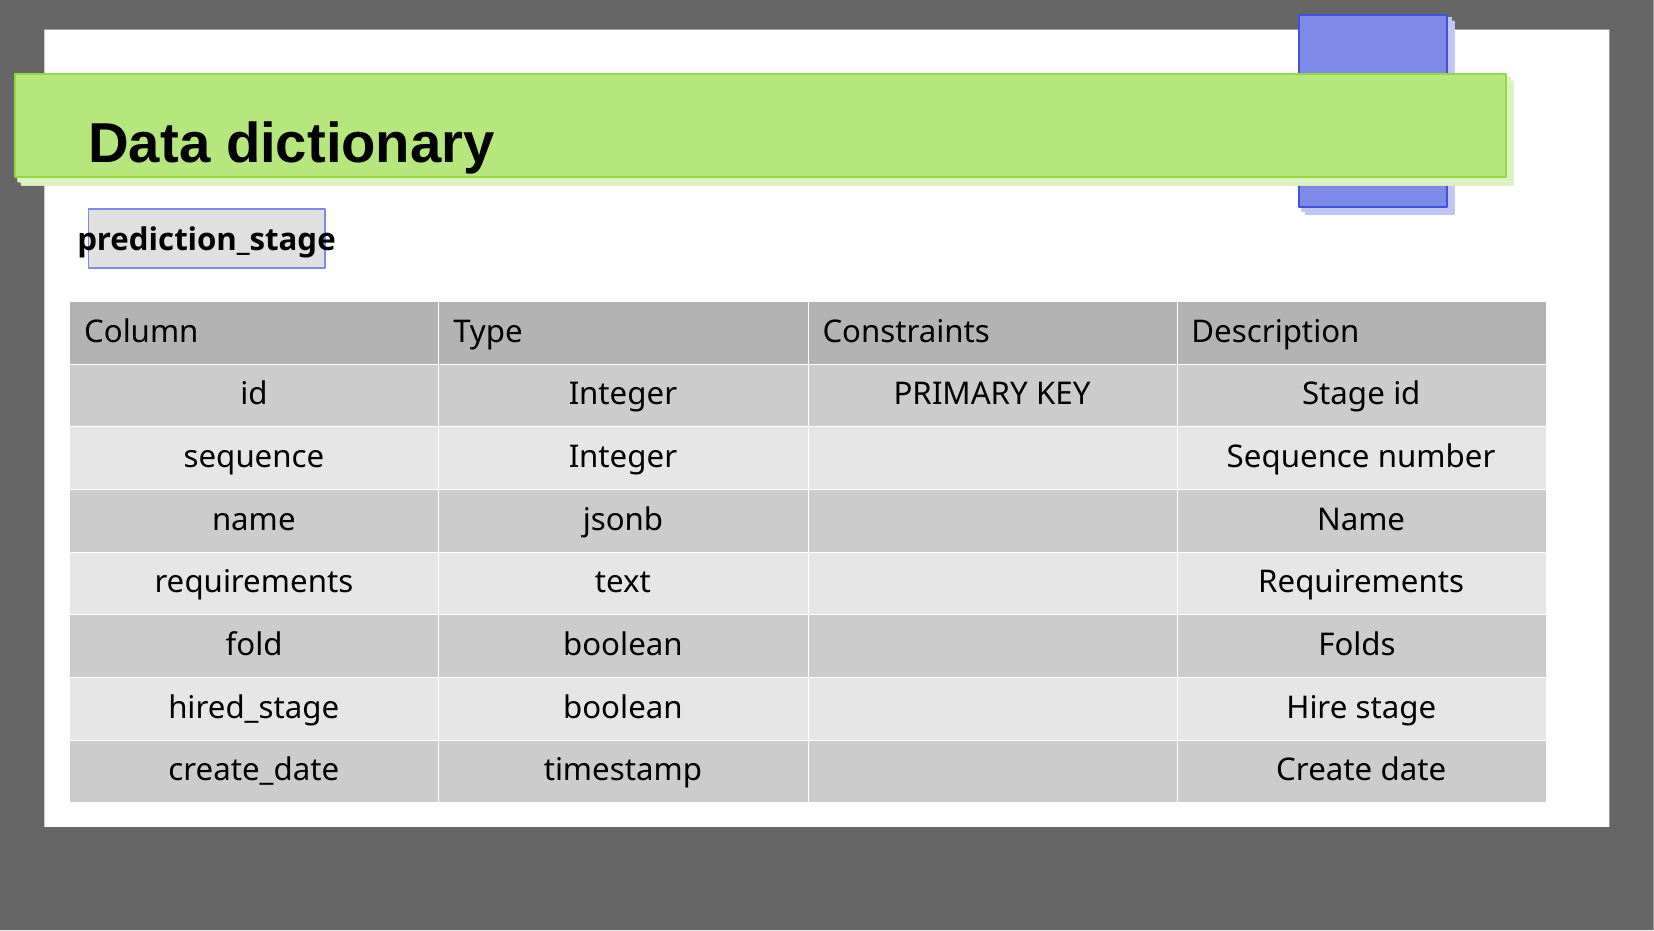

# Data dictionary
prediction_stage
| Column | Type | Constraints | Description |
| --- | --- | --- | --- |
| id | Integer | PRIMARY KEY | Stage id |
| sequence | Integer | | Sequence number |
| name | jsonb | | Name |
| requirements | text | | Requirements |
| fold | boolean | | Folds |
| hired\_stage | boolean | | Hire stage |
| create\_date | timestamp | | Create date |